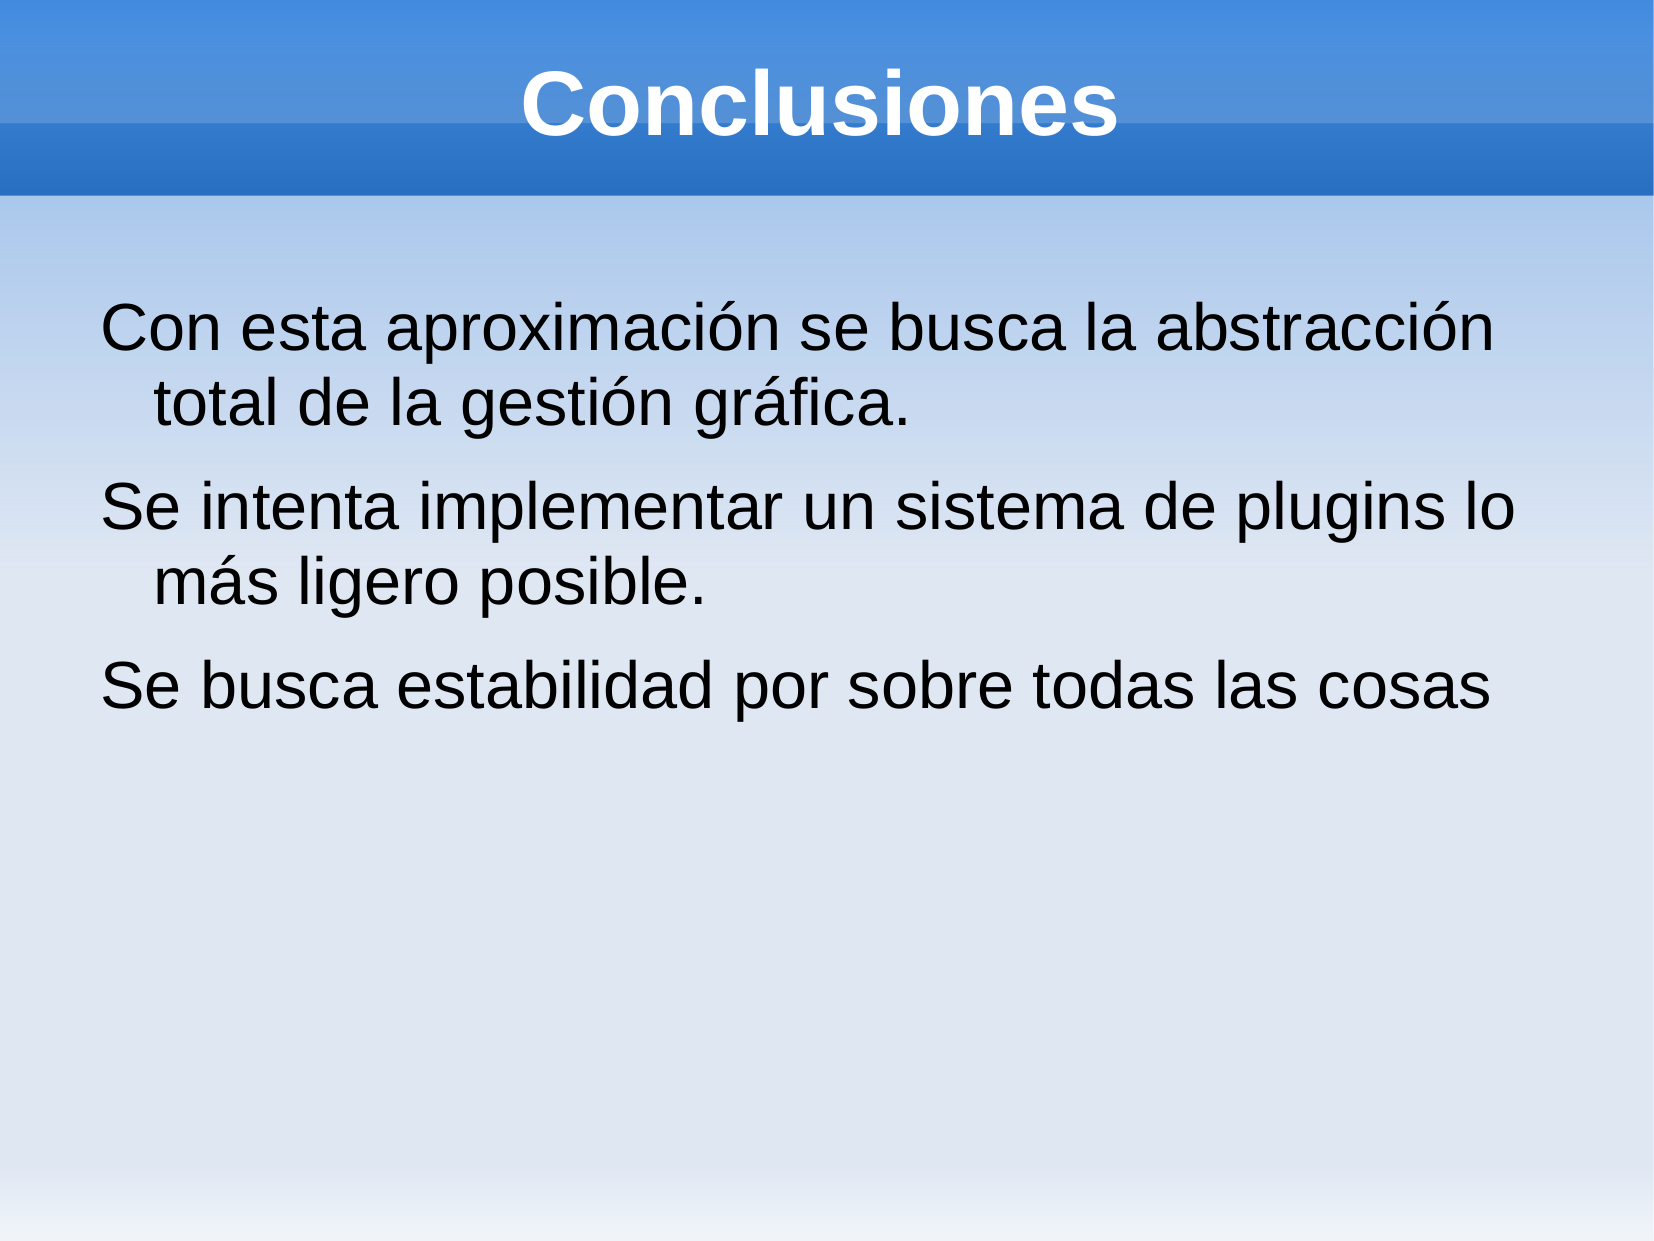

# Conclusiones
Con esta aproximación se busca la abstracción total de la gestión gráfica.
Se intenta implementar un sistema de plugins lo más ligero posible.
Se busca estabilidad por sobre todas las cosas